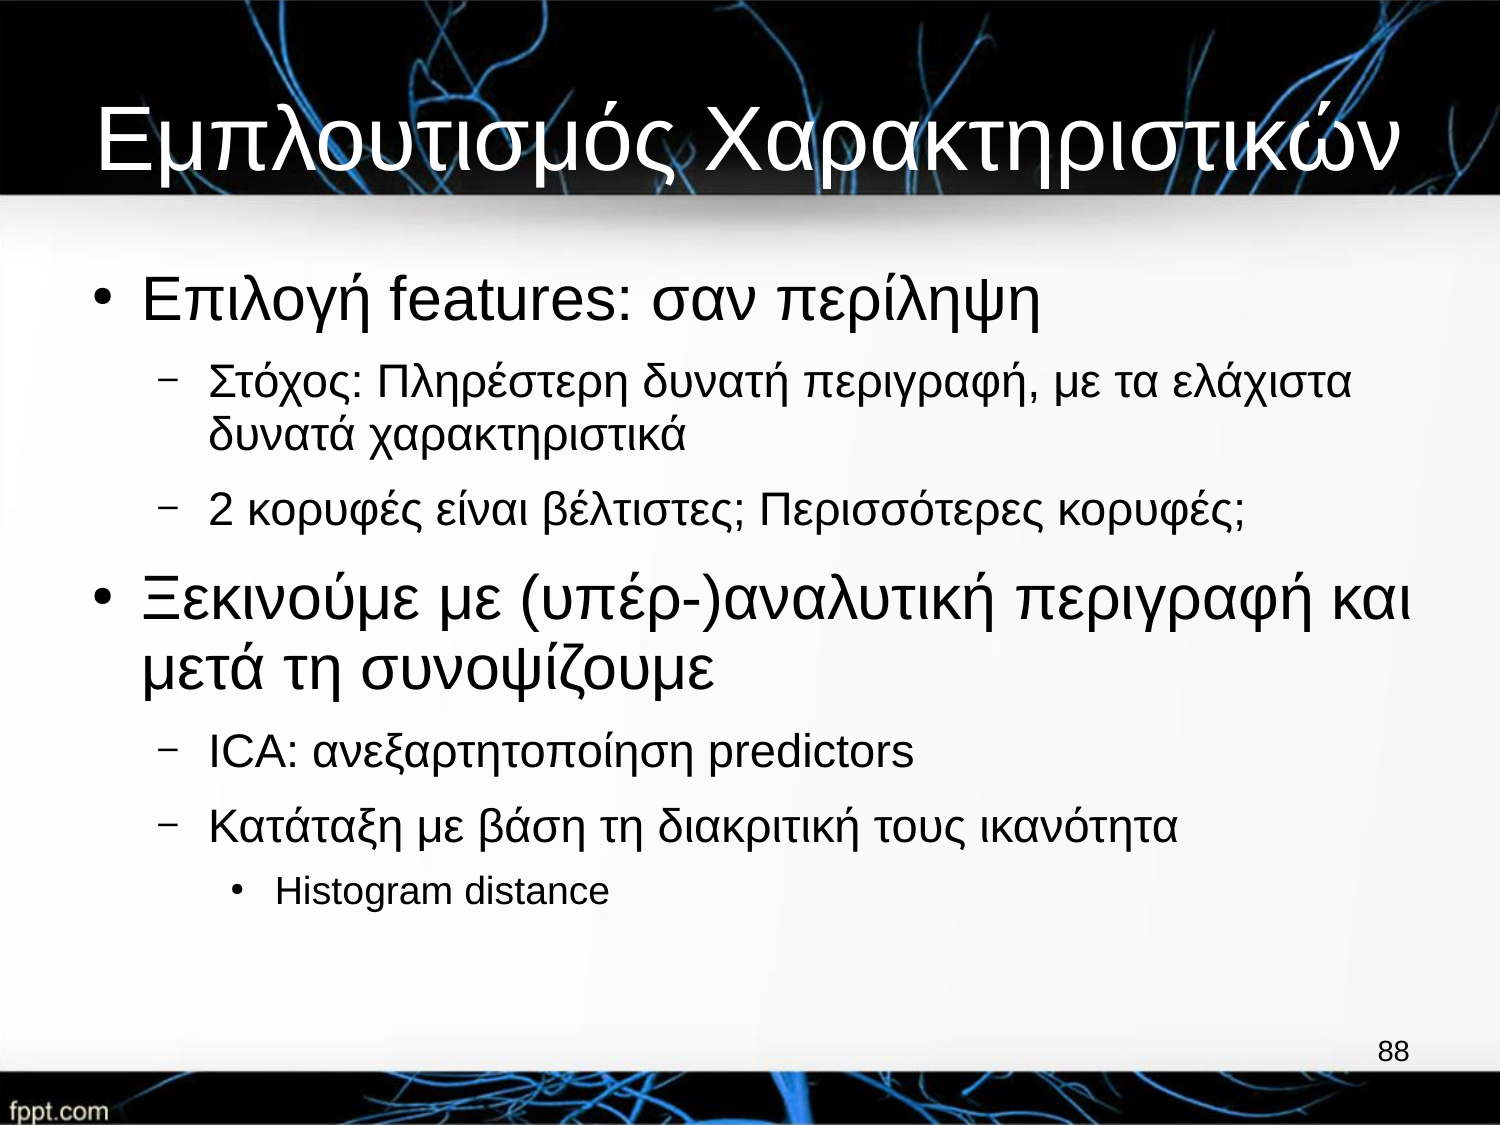

# Εμπλουτισμός Χαρακτηριστικών
Επιλογή features: σαν περίληψη
Στόχος: Πληρέστερη δυνατή περιγραφή, με τα ελάχιστα δυνατά χαρακτηριστικά
2 κορυφές είναι βέλτιστες; Περισσότερες κορυφές;
Ξεκινούμε με (υπέρ-)αναλυτική περιγραφή και μετά τη συνοψίζουμε
ICA: ανεξαρτητοποίηση predictors
Κατάταξη με βάση τη διακριτική τους ικανότητα
Histogram distance
88